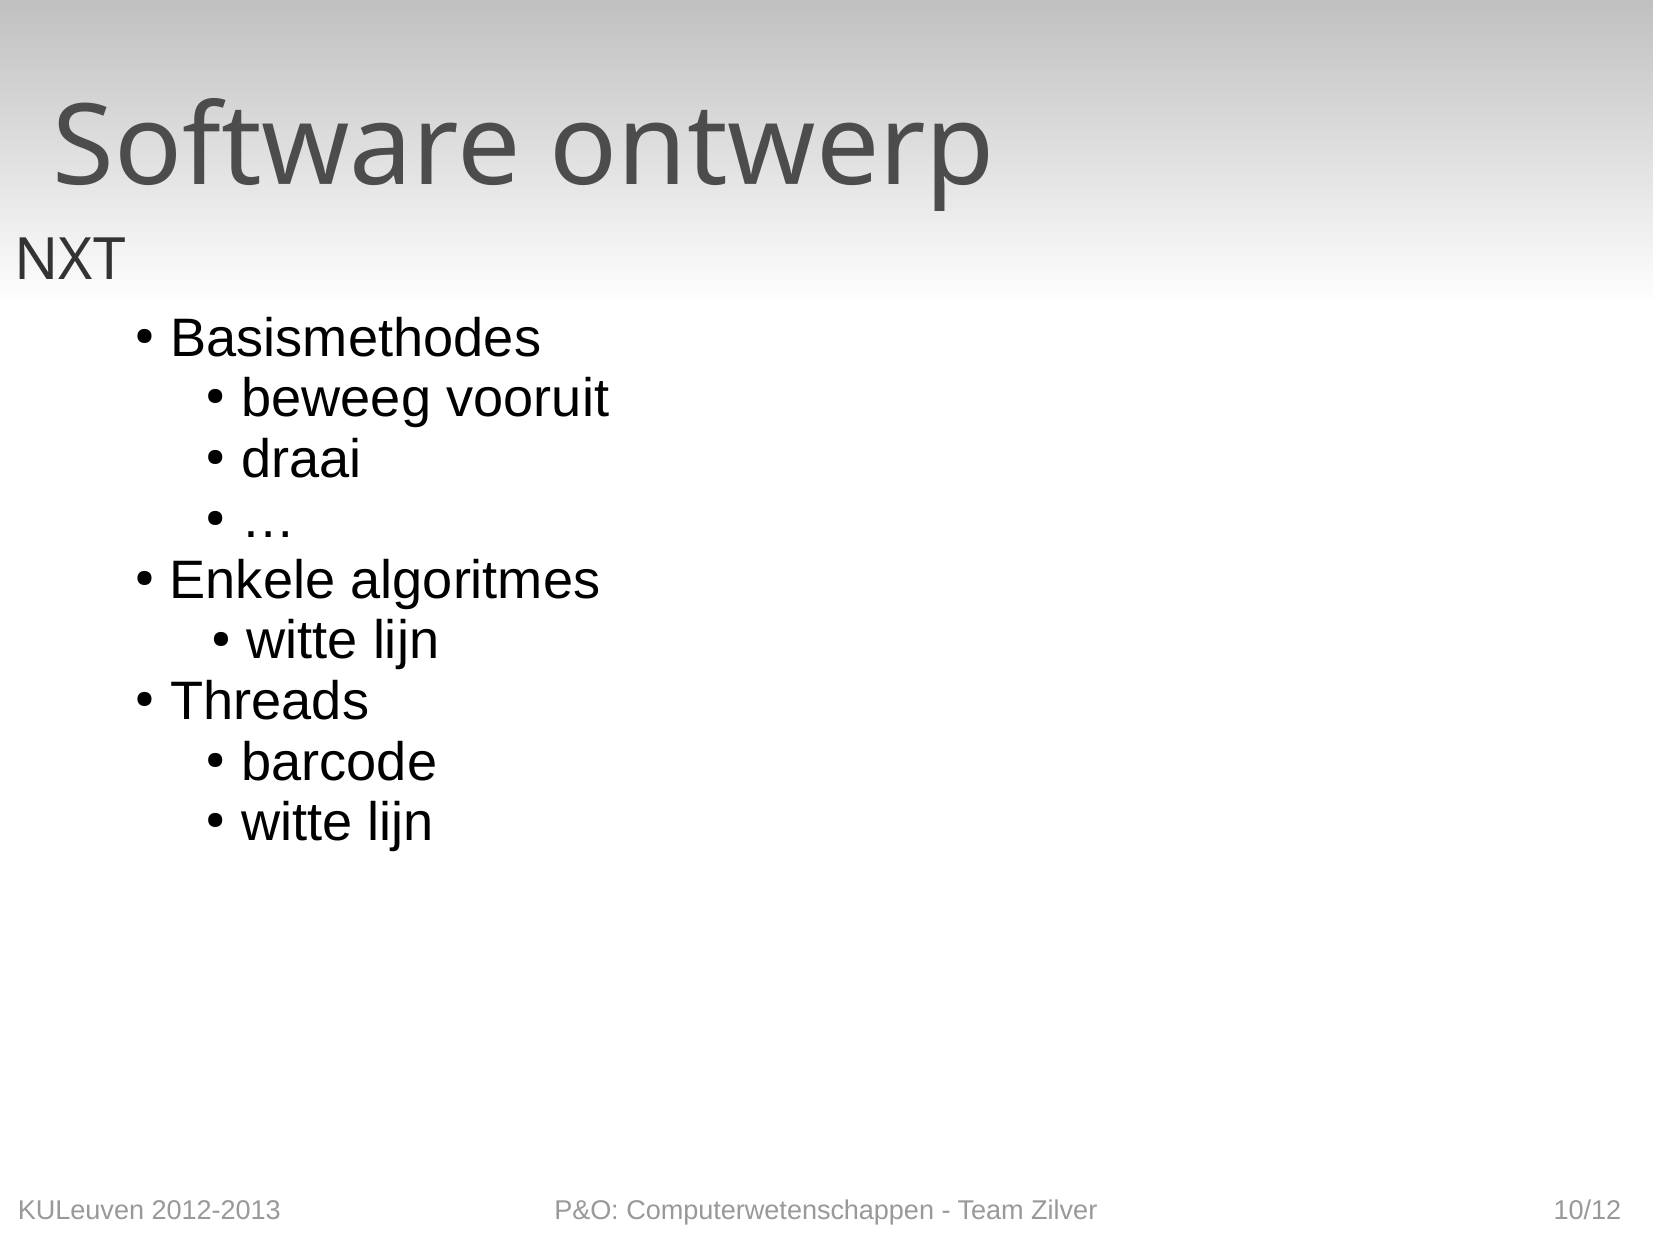

Software ontwerp	NXT
	Inhoud
Basismethodes
beweeg vooruit
draai
…
Enkele algoritmes
witte lijn
Threads
barcode
witte lijn
KULeuven 2012-2013	P&O: Computerwetenschappen - Team Zilver /12